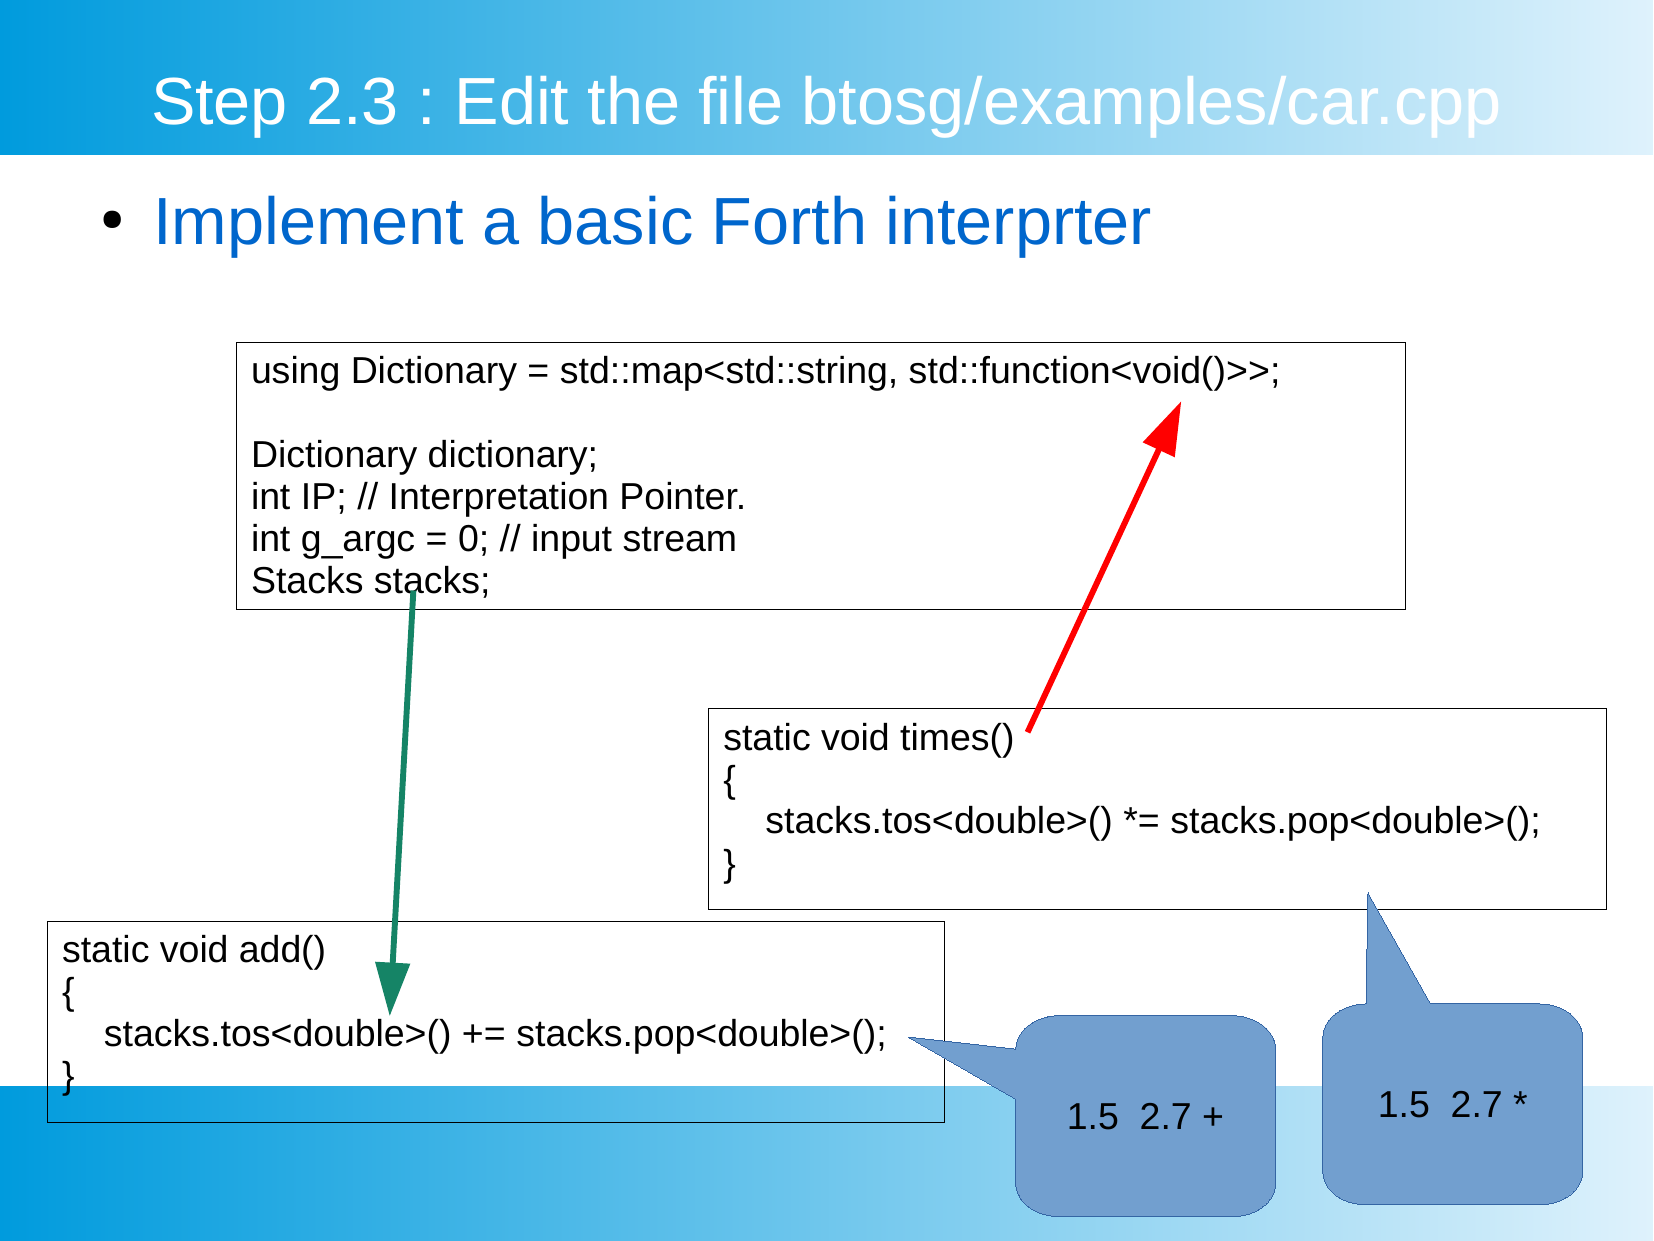

# Step 2.3 : Edit the file btosg/examples/car.cpp
Implement a basic Forth interprter
using Dictionary = std::map<std::string, std::function<void()>>;
Dictionary dictionary;
int IP; // Interpretation Pointer.
int g_argc = 0; // input stream
Stacks stacks;
static void times()
{
 stacks.tos<double>() *= stacks.pop<double>();
}
1.5 2.7 *
static void add()
{
 stacks.tos<double>() += stacks.pop<double>();
}
1.5 2.7 +